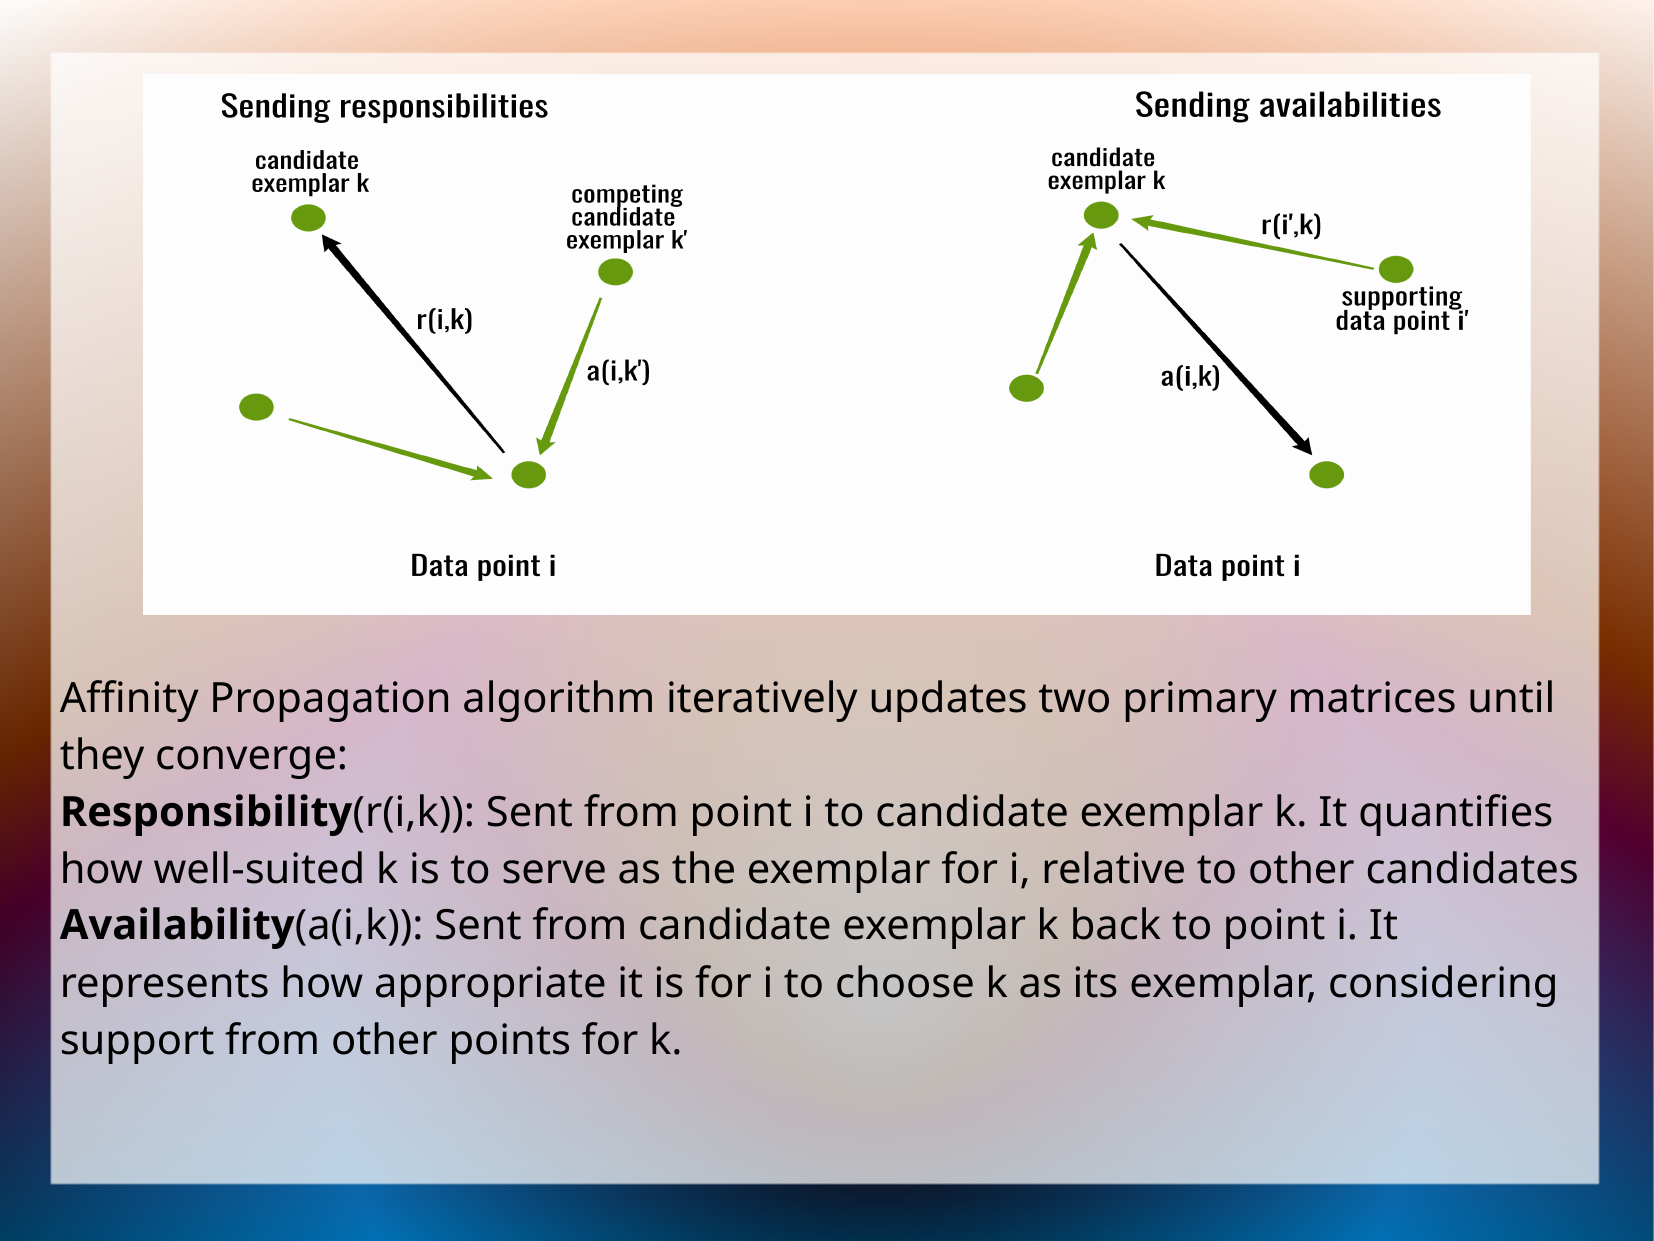

Affinity Propagation algorithm iteratively updates two primary matrices until they converge:
Responsibility(r(i,k)): Sent from point i to candidate exemplar k. It quantifies how well-suited k is to serve as the exemplar for i, relative to other candidates
Availability(a(i,k)): Sent from candidate exemplar k back to point i. It represents how appropriate it is for i to choose k as its exemplar, considering support from other points for k.